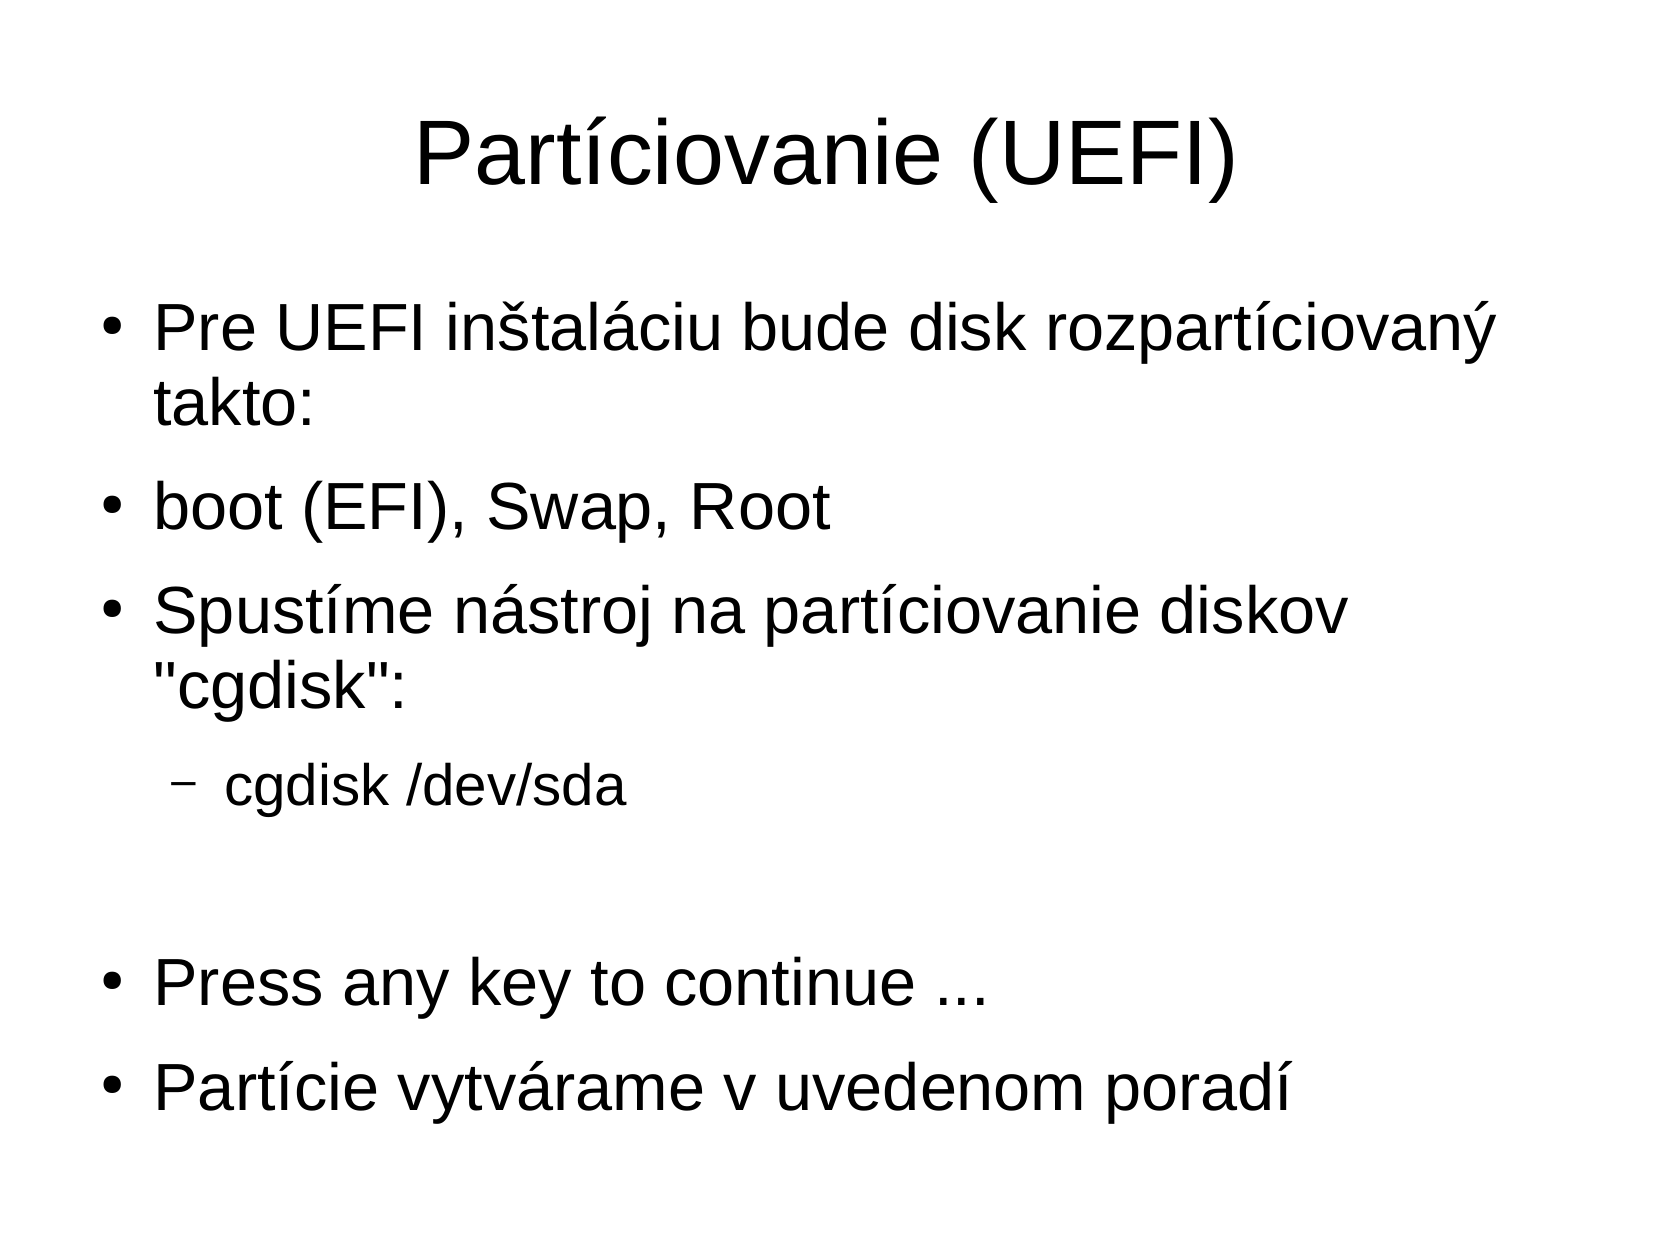

# Partíciovanie (UEFI)
Pre UEFI inštaláciu bude disk rozpartíciovaný takto:
boot (EFI), Swap, Root
Spustíme nástroj na partíciovanie diskov "cgdisk":
cgdisk /dev/sda
Press any key to continue ...
Partície vytvárame v uvedenom poradí